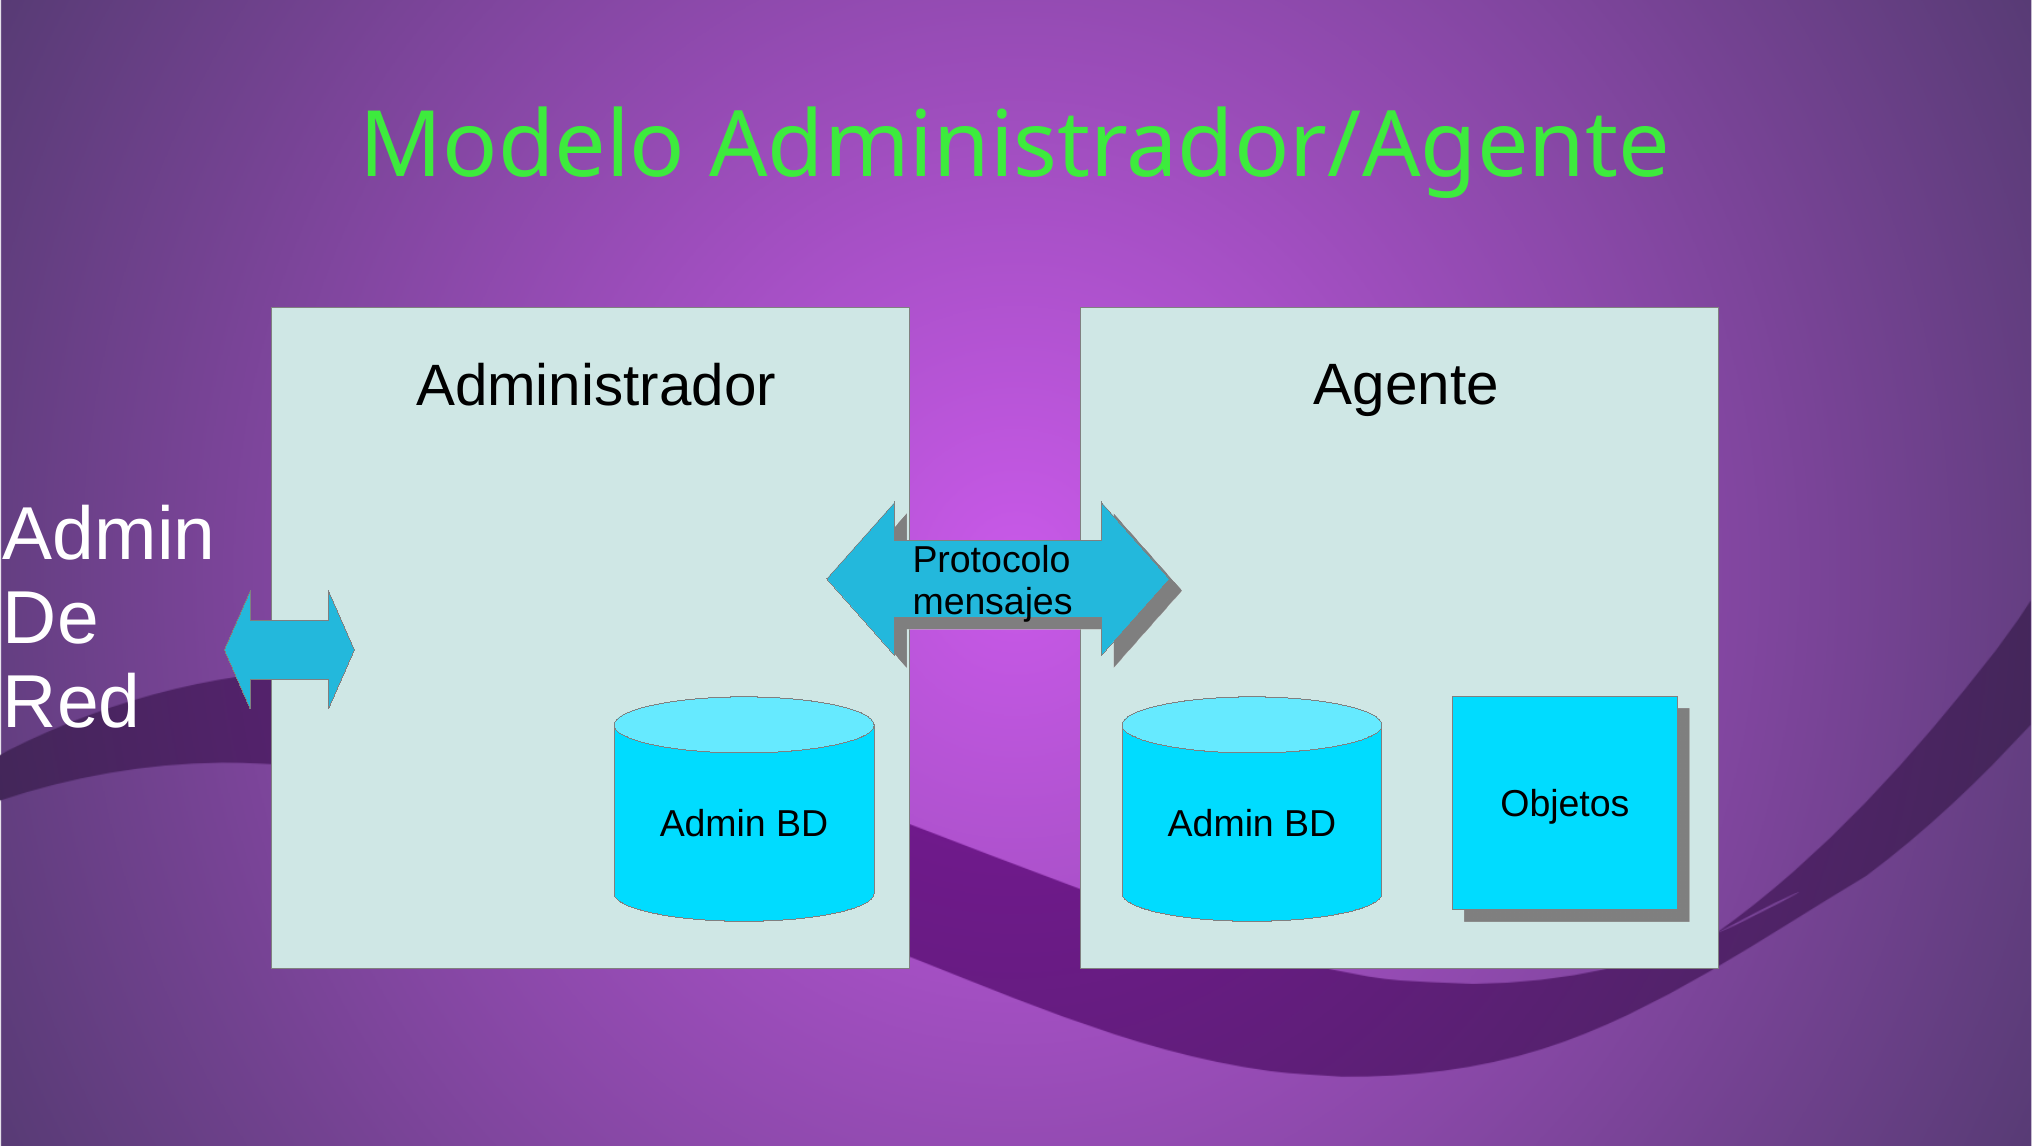

# Modelo Administrador/Agente
Agente
Administrador
Admin
De
Red
Protocolo
mensajes
Admin BD
Admin BD
Objetos